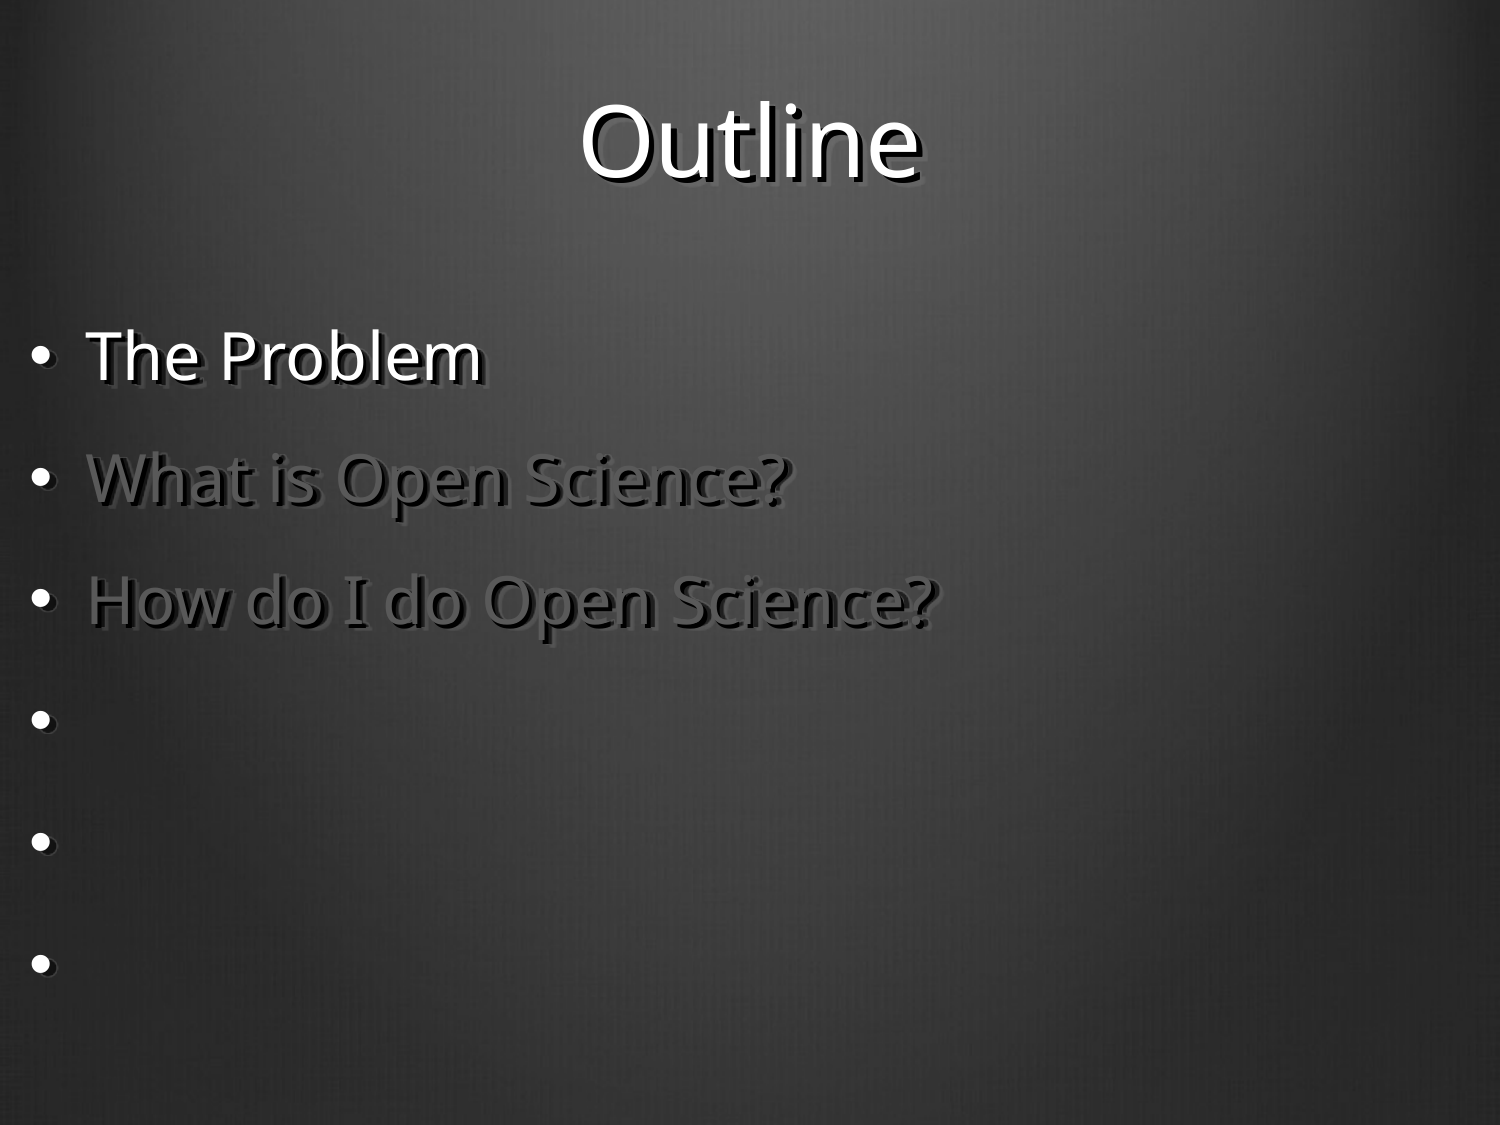

# Outline
The Problem
What is Open Science?
How do I do Open Science?